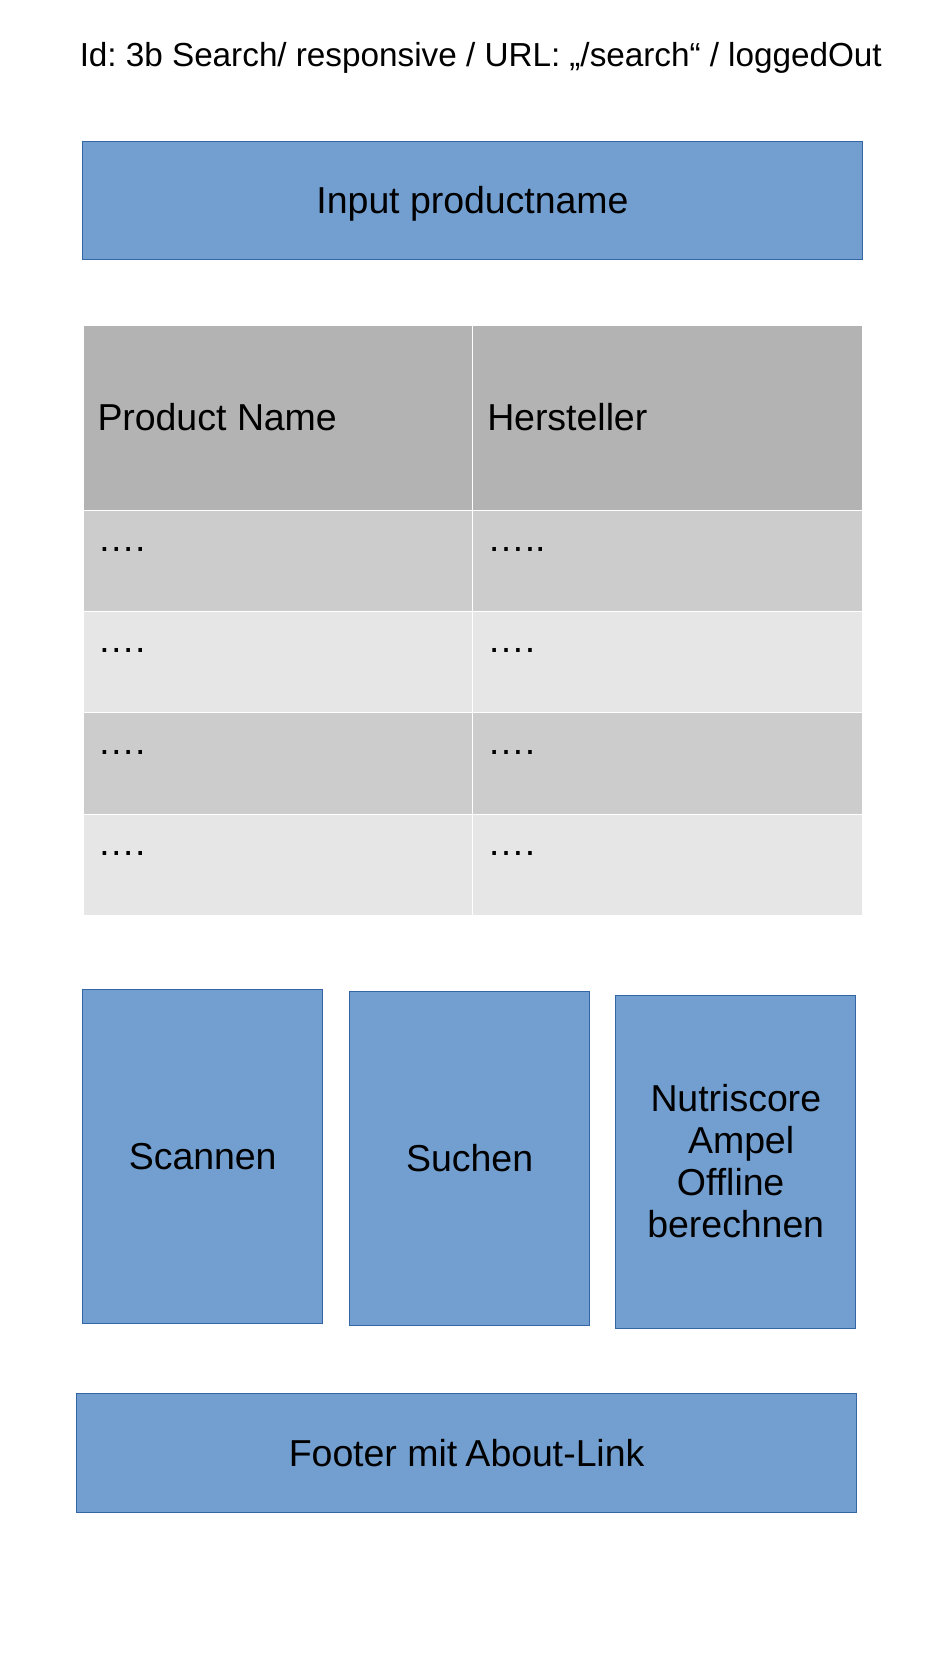

Id: 3b Search/ responsive / URL: „/search“ / loggedOut
Input productname
| Product Name | Hersteller |
| --- | --- |
| …. | ….. |
| …. | …. |
| …. | …. |
| …. | …. |
Scannen
Suchen
Nutriscore
 Ampel
Offline
berechnen
Footer mit About-Link